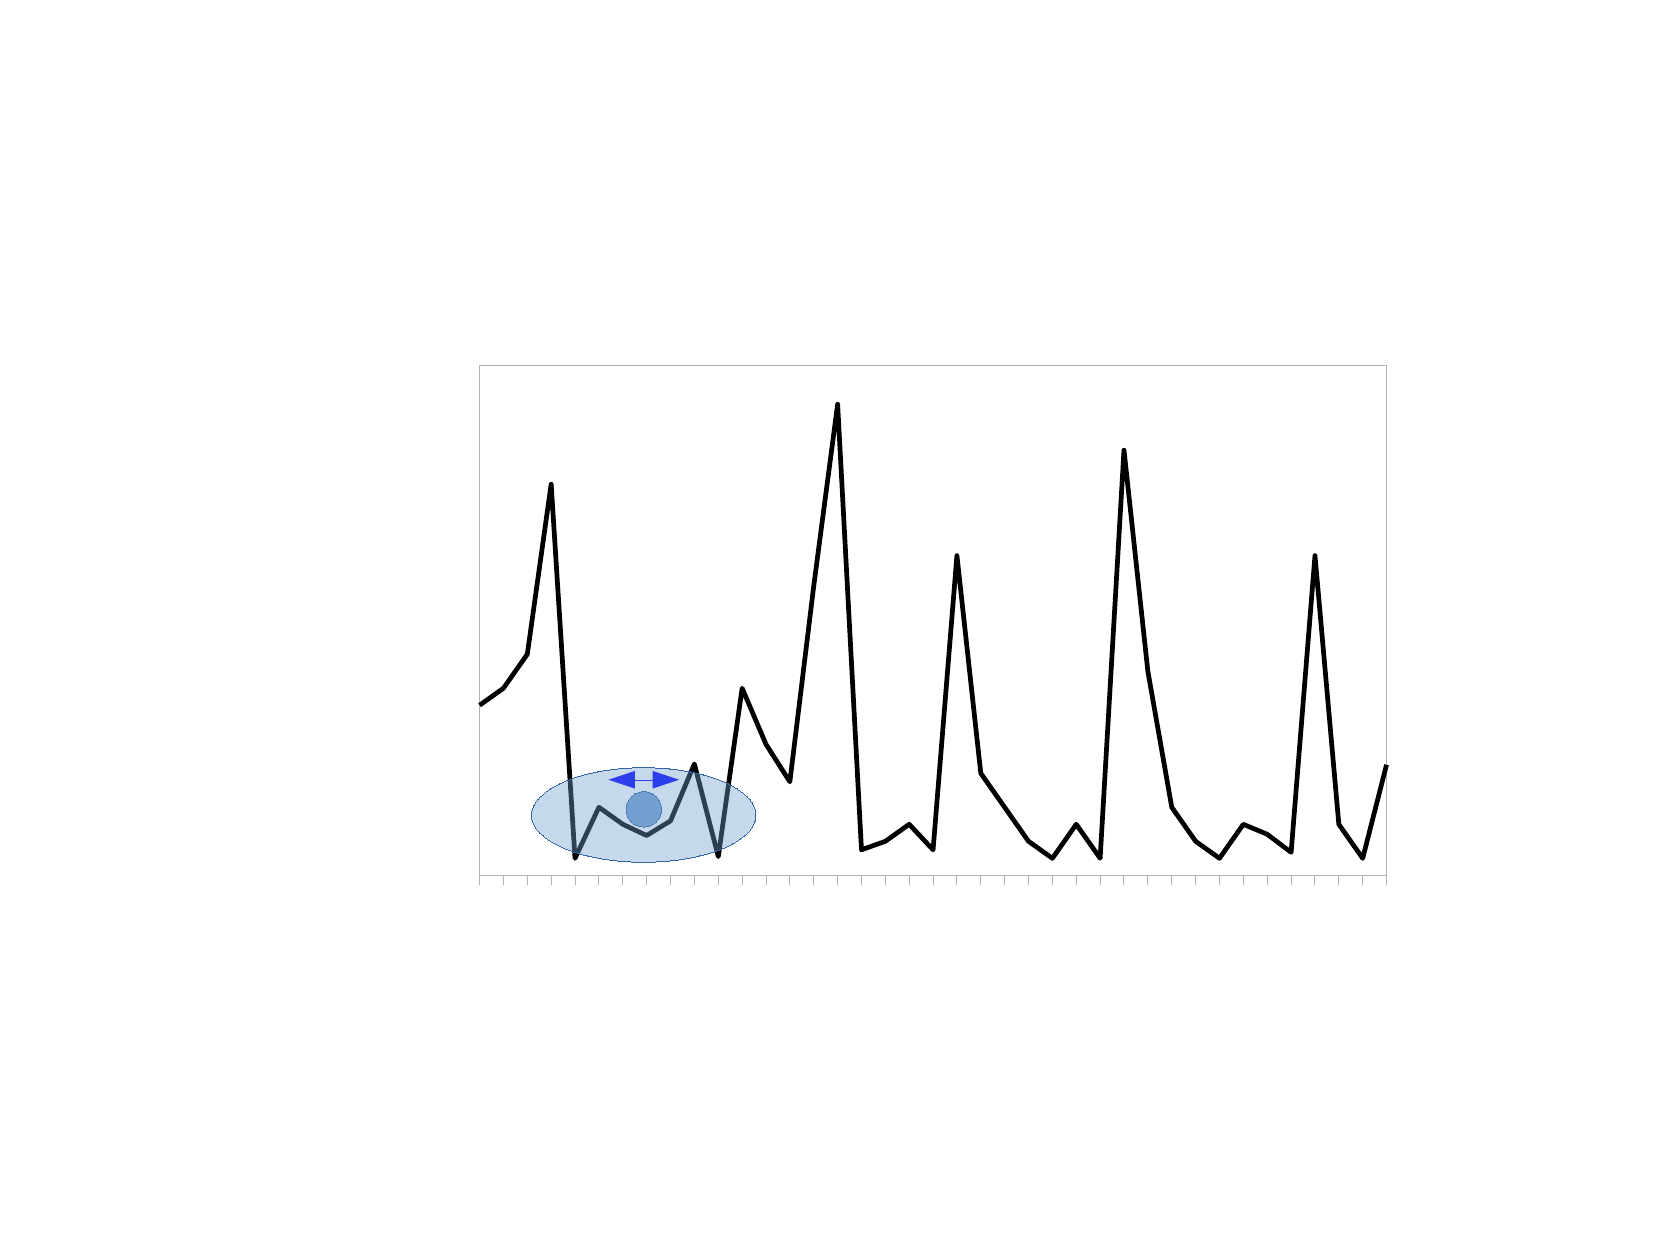

#
### Chart
| Category | Colonna 1 |
|---|---|
| None | 1.0 |
| None | 1.1 |
| None | 1.3 |
| None | 2.3 |
| None | 0.1 |
| None | 0.4 |
| None | 0.3 |
| None | 0.234 |
| None | 0.32 |
| None | 0.654 |
| None | 0.11 |
| None | 1.1 |
| None | 0.77 |
| None | 0.55 |
| None | 1.7 |
| None | 2.77 |
| None | 0.15 |
| None | 0.2 |
| None | 0.3 |
| None | 0.15 |
| None | 1.88 |
| None | 0.6 |
| None | 0.4 |
| None | 0.2 |
| None | 0.1 |
| None | 0.3 |
| None | 0.1 |
| None | 2.5 |
| None | 1.2 |
| None | 0.4 |
| None | 0.2 |
| None | 0.1 |
| None | 0.3 |
| None | 0.2412 |
| None | 0.135 |
| None | 1.88 |
| None | 0.3 |
| None | 0.1 |
| None | 0.65 |